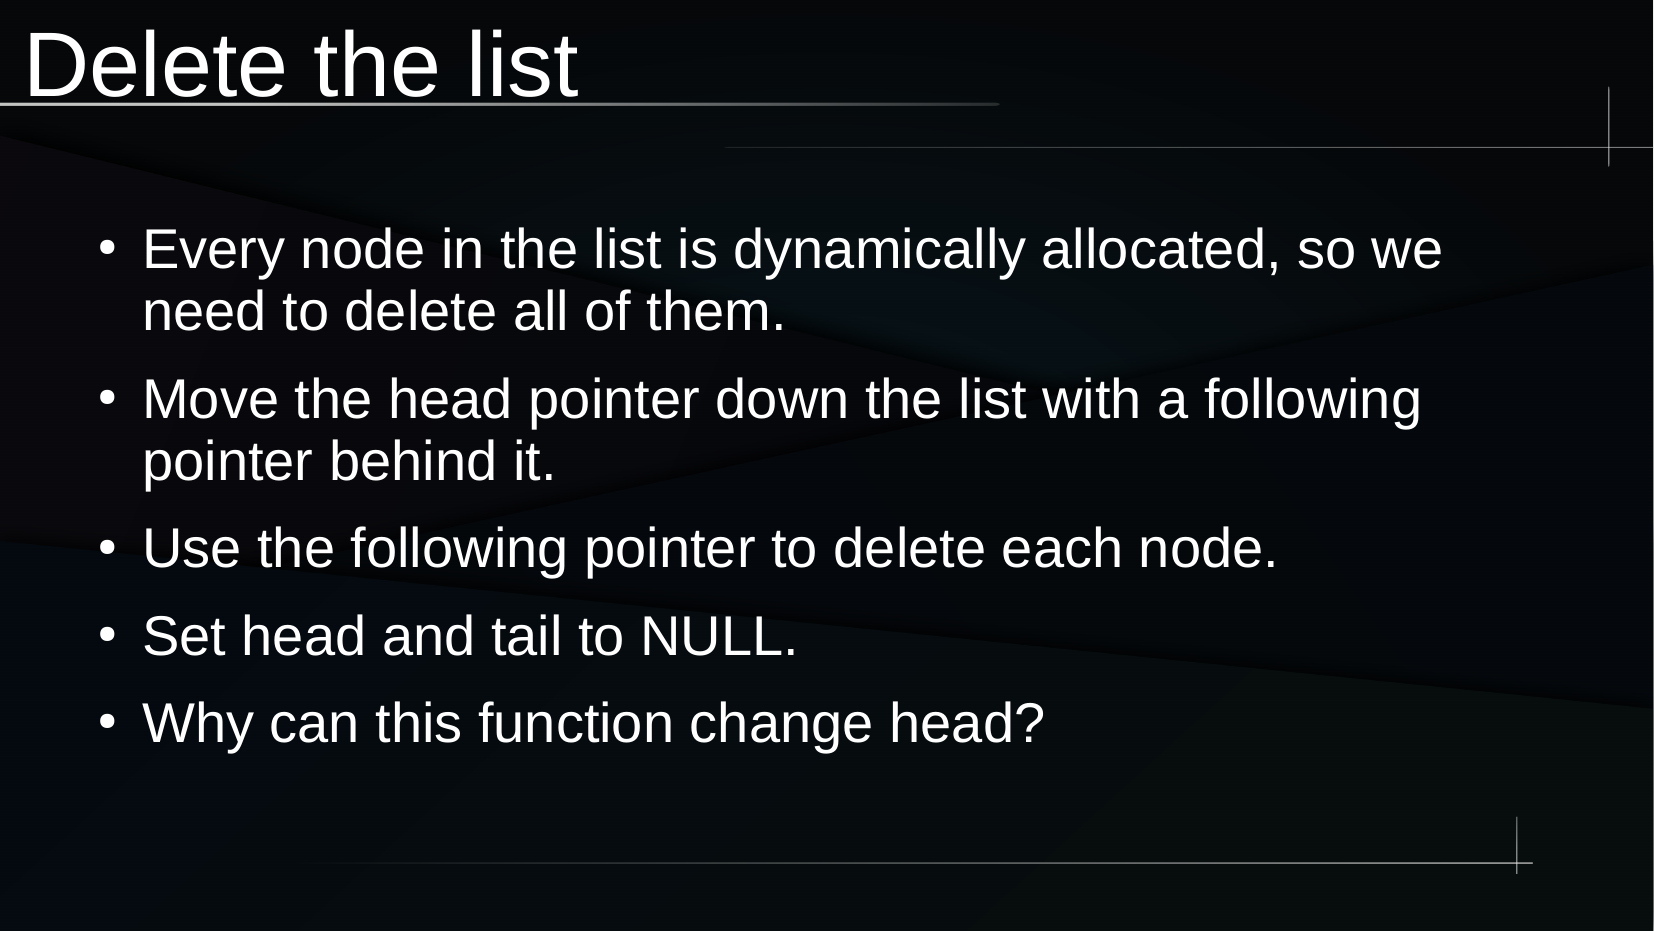

# Delete the list
Every node in the list is dynamically allocated, so we need to delete all of them.
Move the head pointer down the list with a following pointer behind it.
Use the following pointer to delete each node.
Set head and tail to NULL.
Why can this function change head?